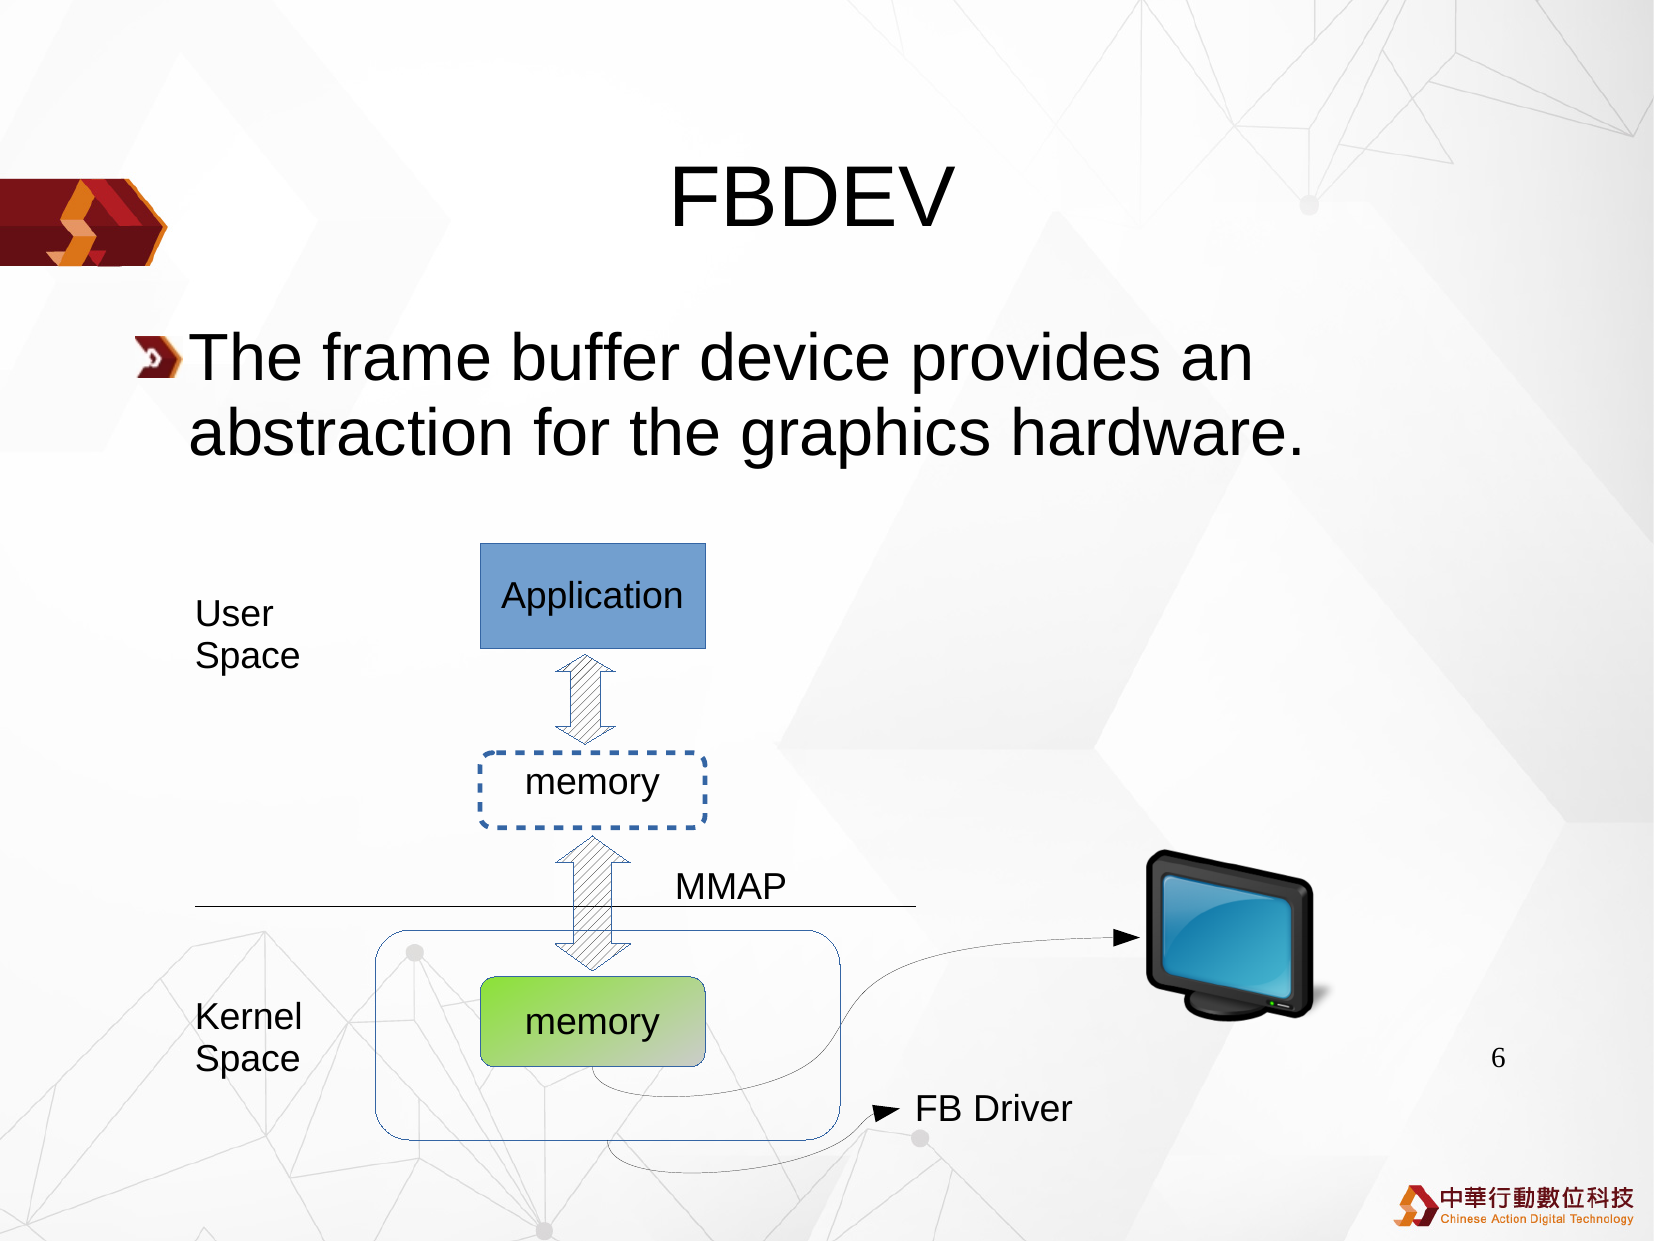

# FBDEV
The frame buffer device provides an abstraction for the graphics hardware.
Application
User Space
memory
MMAP
memory
Kernel Space
6
FB Driver